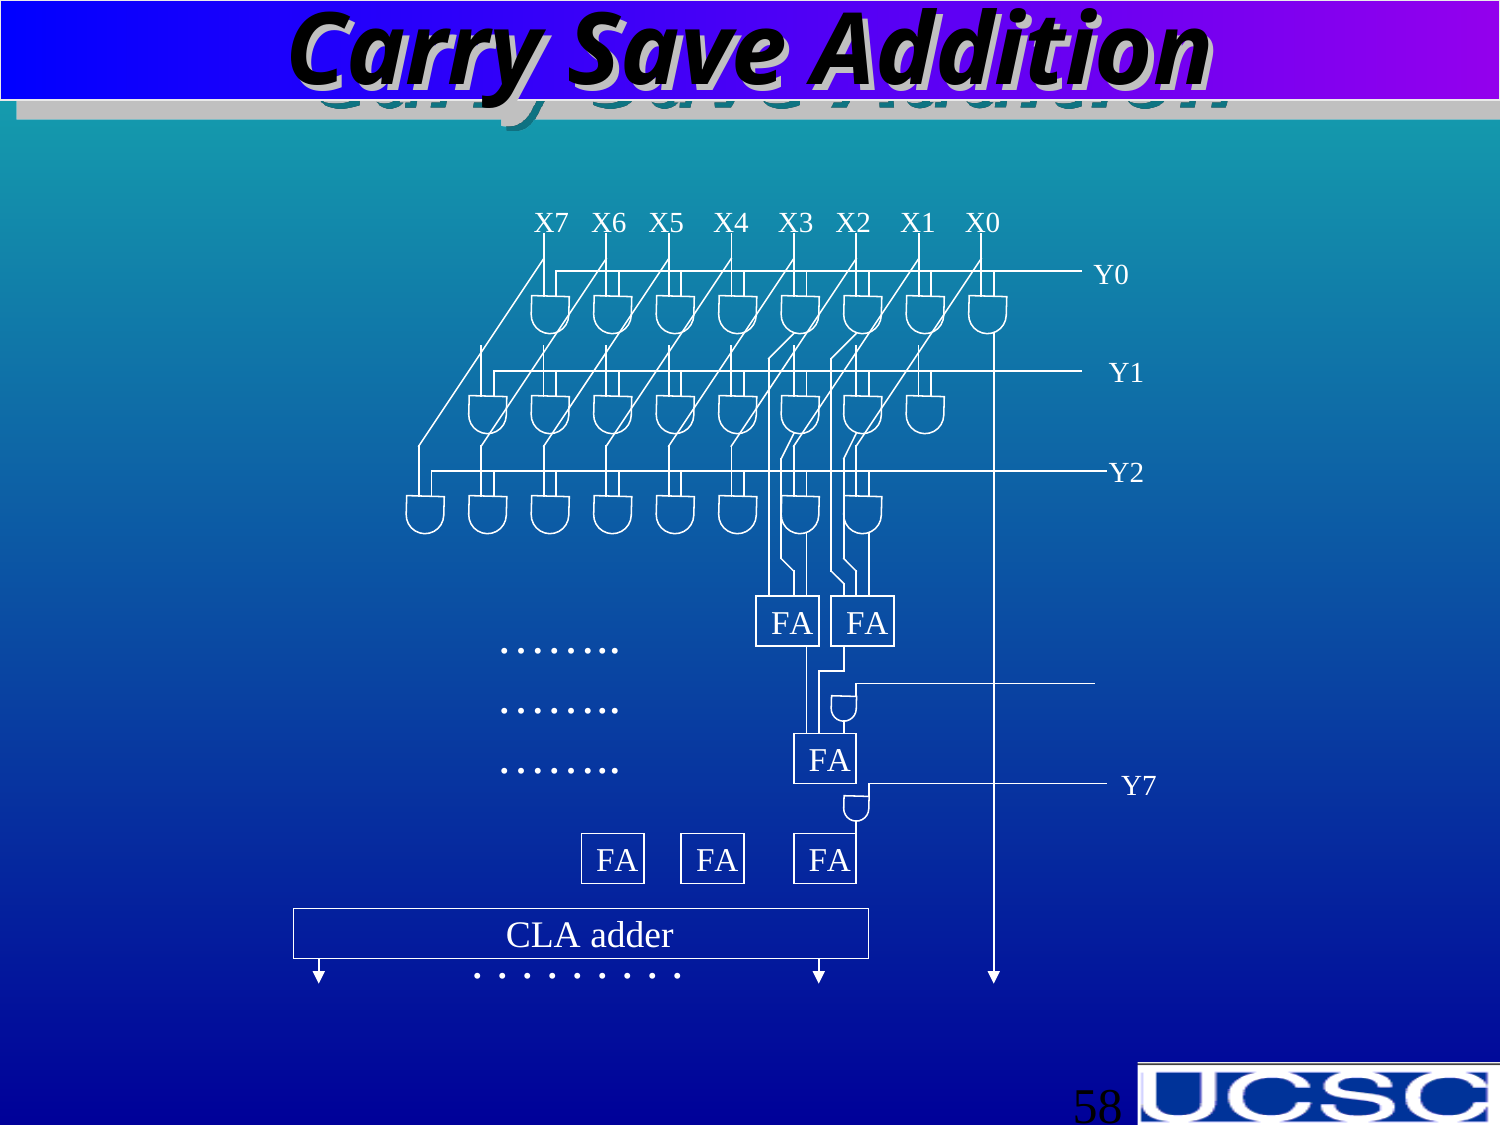

Carry Save Addition
X7 X6 X5 X4 X3 X2 X1 X0
Y0
Y1
Y2
……..
……..
……..
FA
FA
FA
Y7
FA
FA
FA
CLA adder
. . . . . . . . .
58